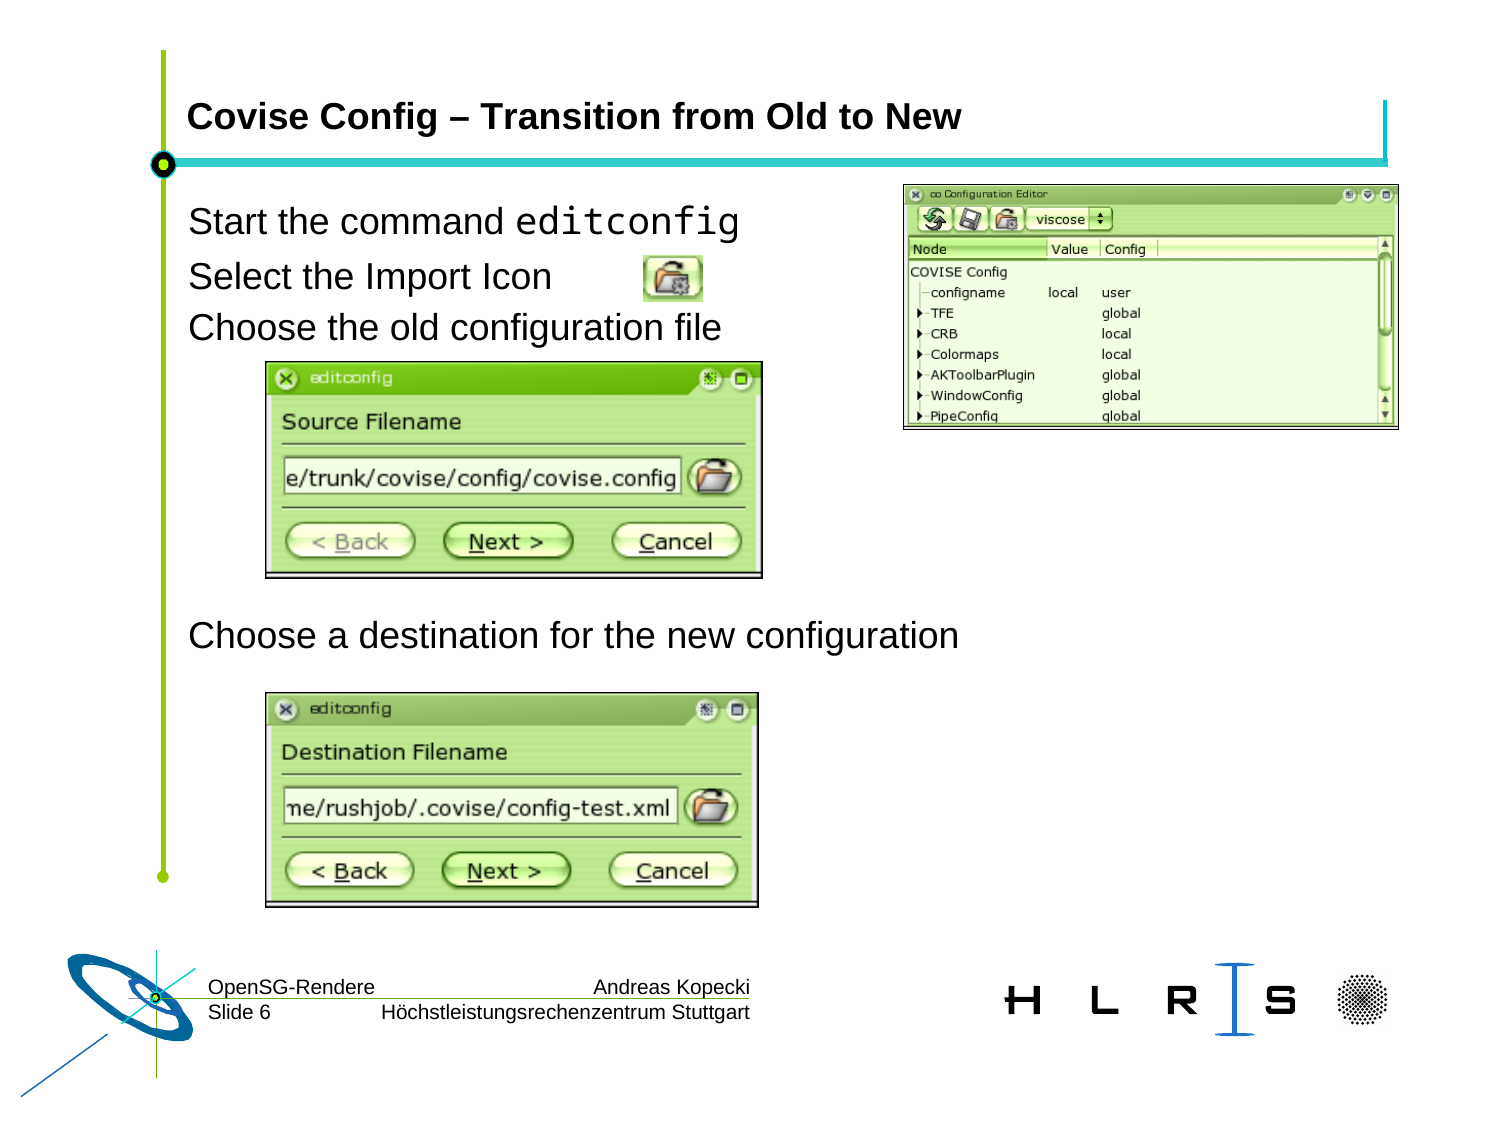

# Covise Config – Transition from Old to New
Start the command editconfig
Select the Import Icon
Choose the old configuration file
Choose a destination for the new configuration
OpenSG-Rendere
6